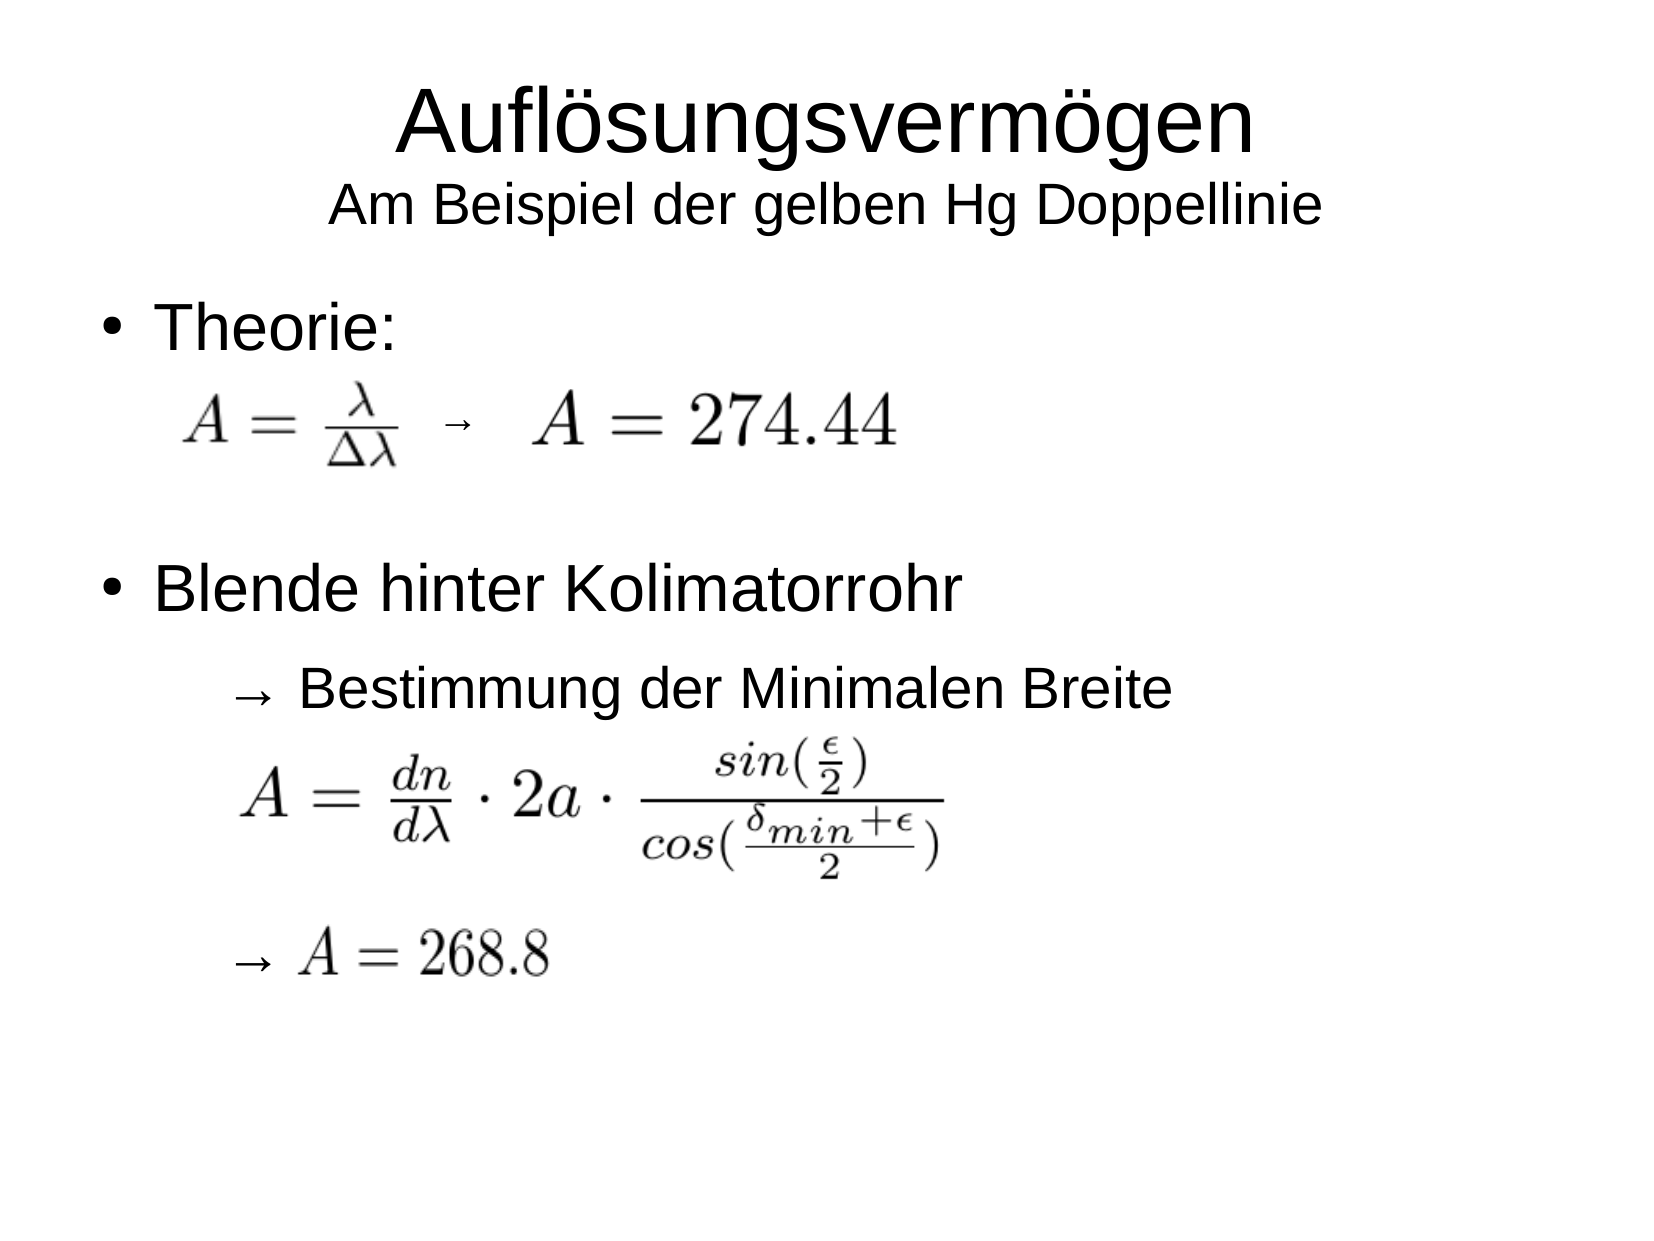

# Auflösungsvermögen Am Beispiel der gelben Hg Doppellinie
Theorie:
→
Blende hinter Kolimatorrohr
→ Bestimmung der Minimalen Breite
→